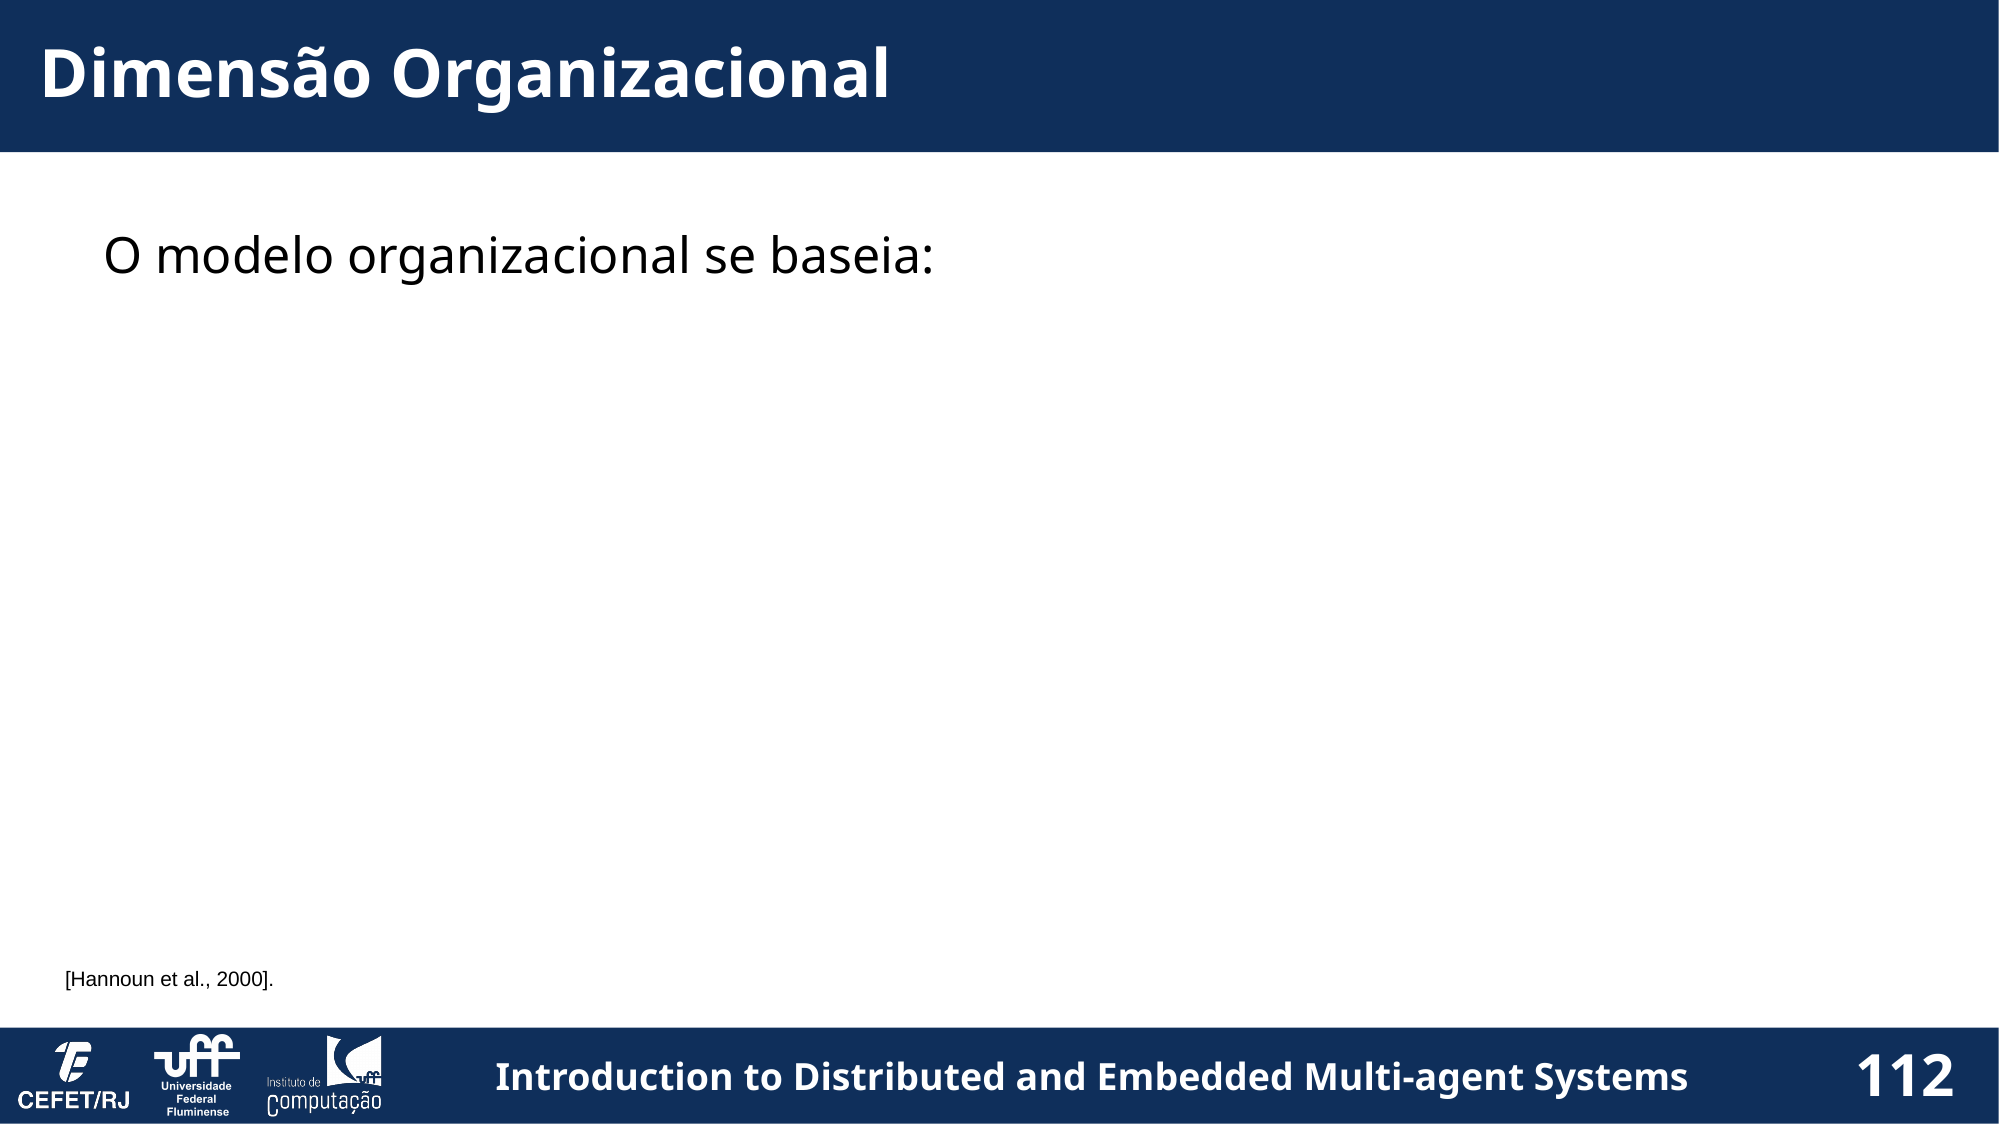

Dimensão Organizacional
O modelo organizacional se baseia:
[Hannoun et al., 2000].